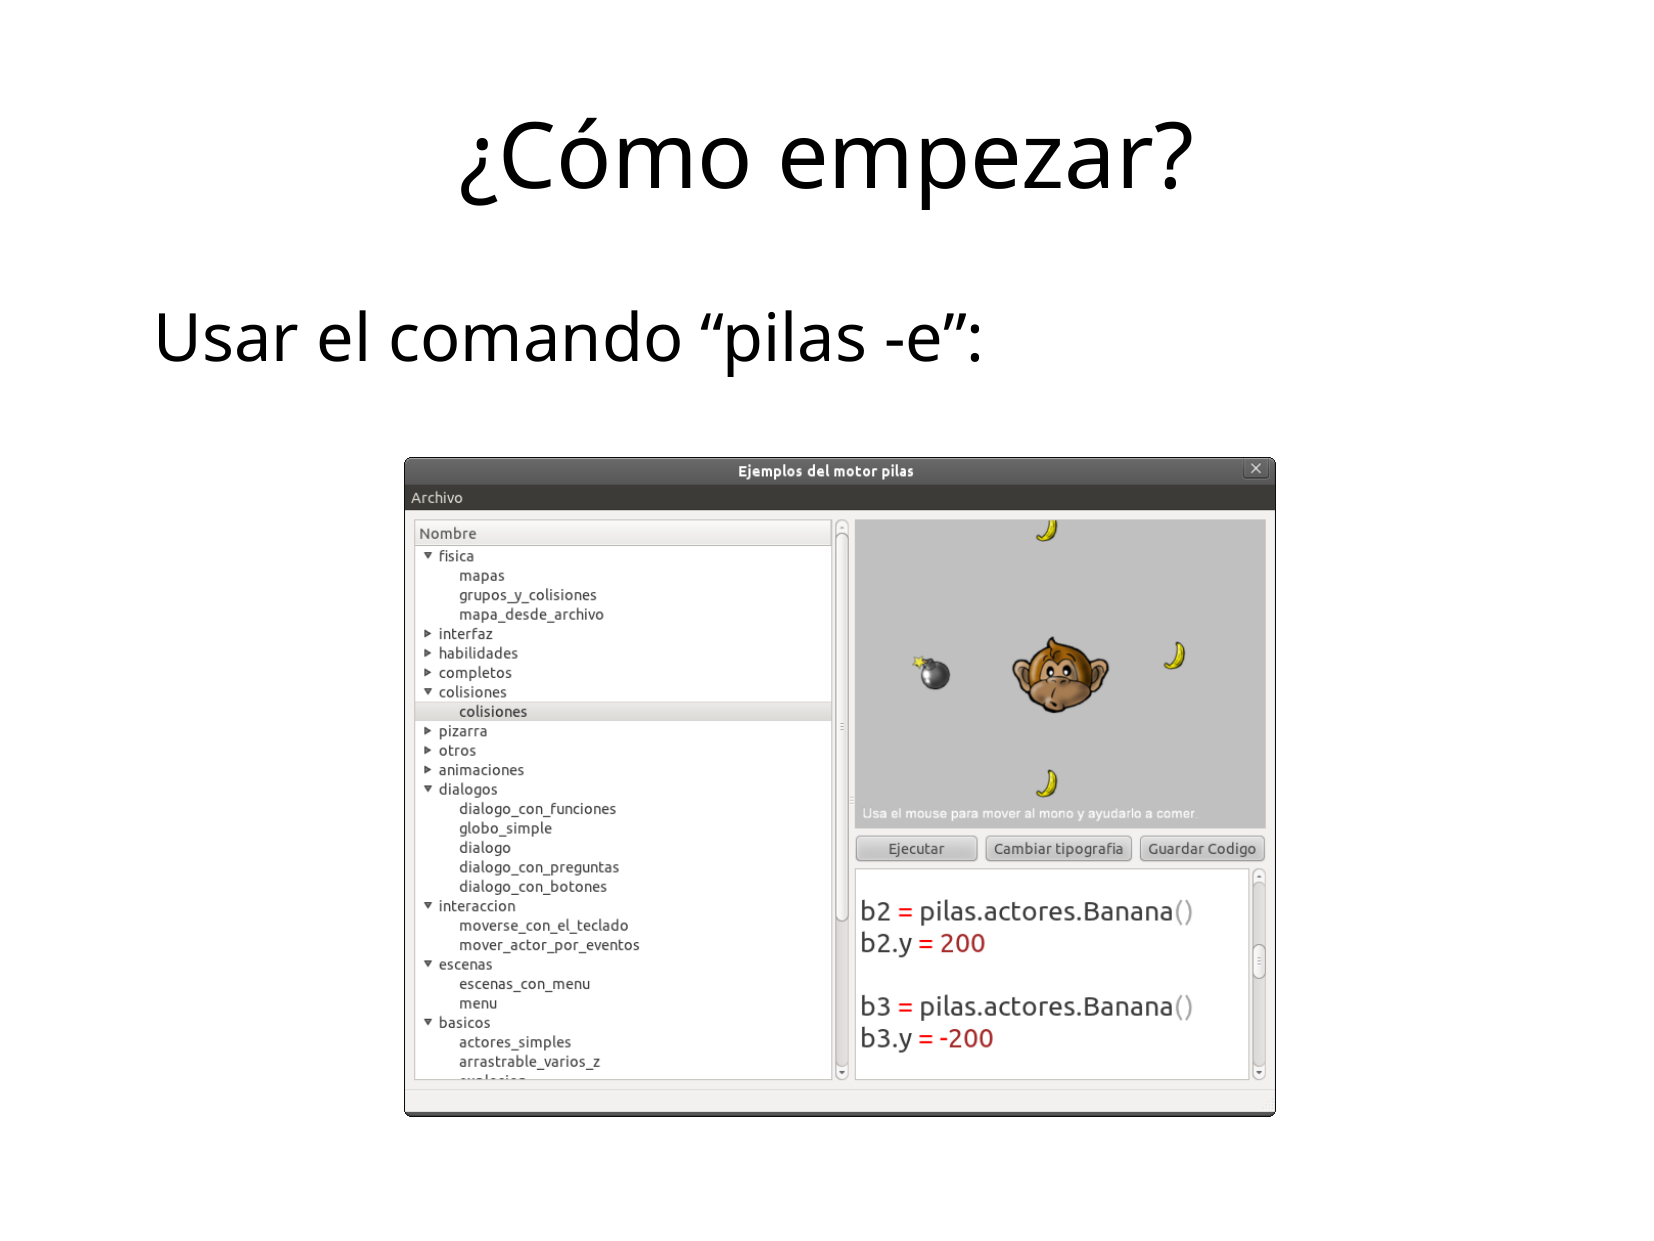

# ¿Cómo empezar?
Usar el comando “pilas -e”: